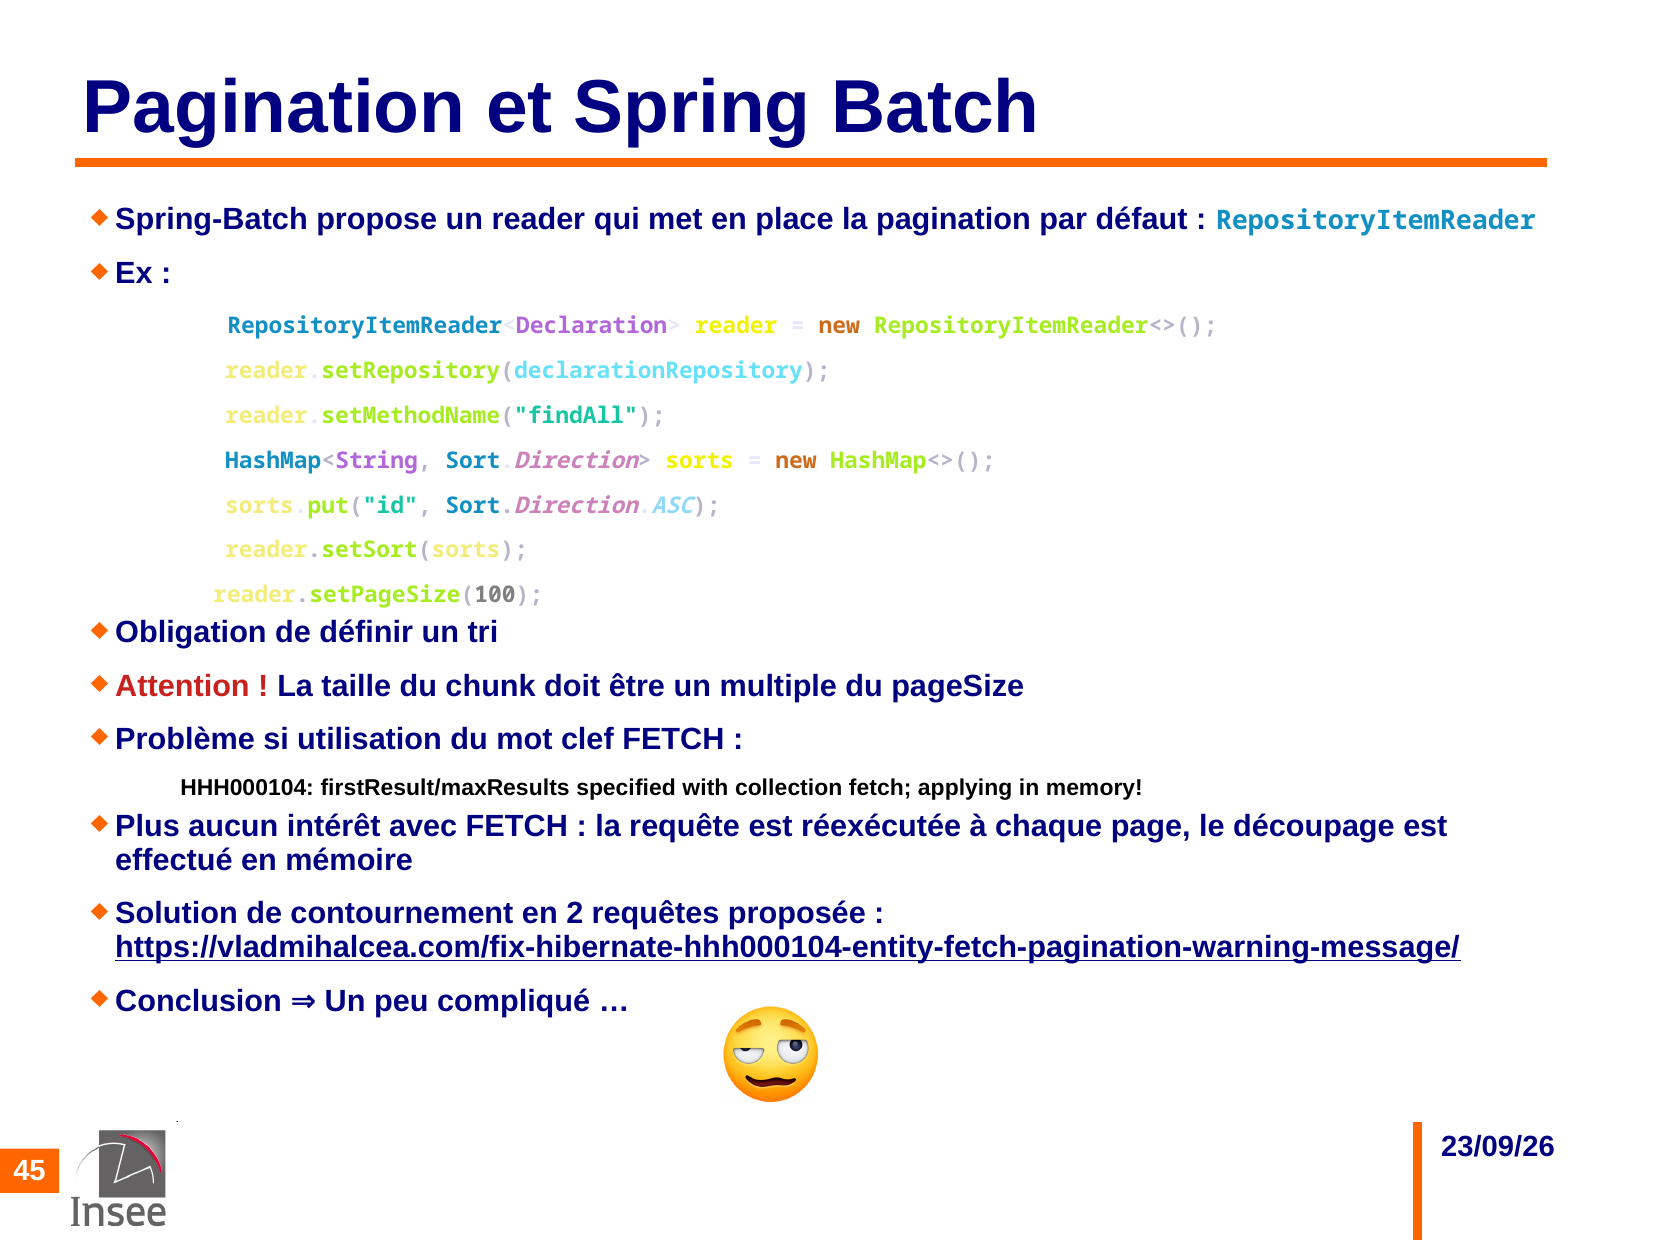

# Pagination et Spring Batch
Spring-Batch propose un reader qui met en place la pagination par défaut : RepositoryItemReader
Ex :
 RepositoryItemReader<Declaration> reader = new RepositoryItemReader<>();
 reader.setRepository(declarationRepository);
 reader.setMethodName("findAll");
 HashMap<String, Sort.Direction> sorts = new HashMap<>();
 sorts.put("id", Sort.Direction.ASC);
 reader.setSort(sorts);
reader.setPageSize(100);
Obligation de définir un tri
Attention ! La taille du chunk doit être un multiple du pageSize
Problème si utilisation du mot clef FETCH :
HHH000104: firstResult/maxResults specified with collection fetch; applying in memory!
Plus aucun intérêt avec FETCH : la requête est réexécutée à chaque page, le découpage est effectué en mémoire
Solution de contournement en 2 requêtes proposée : https://vladmihalcea.com/fix-hibernate-hhh000104-entity-fetch-pagination-warning-message/
Conclusion ⇒ Un peu compliqué …
45